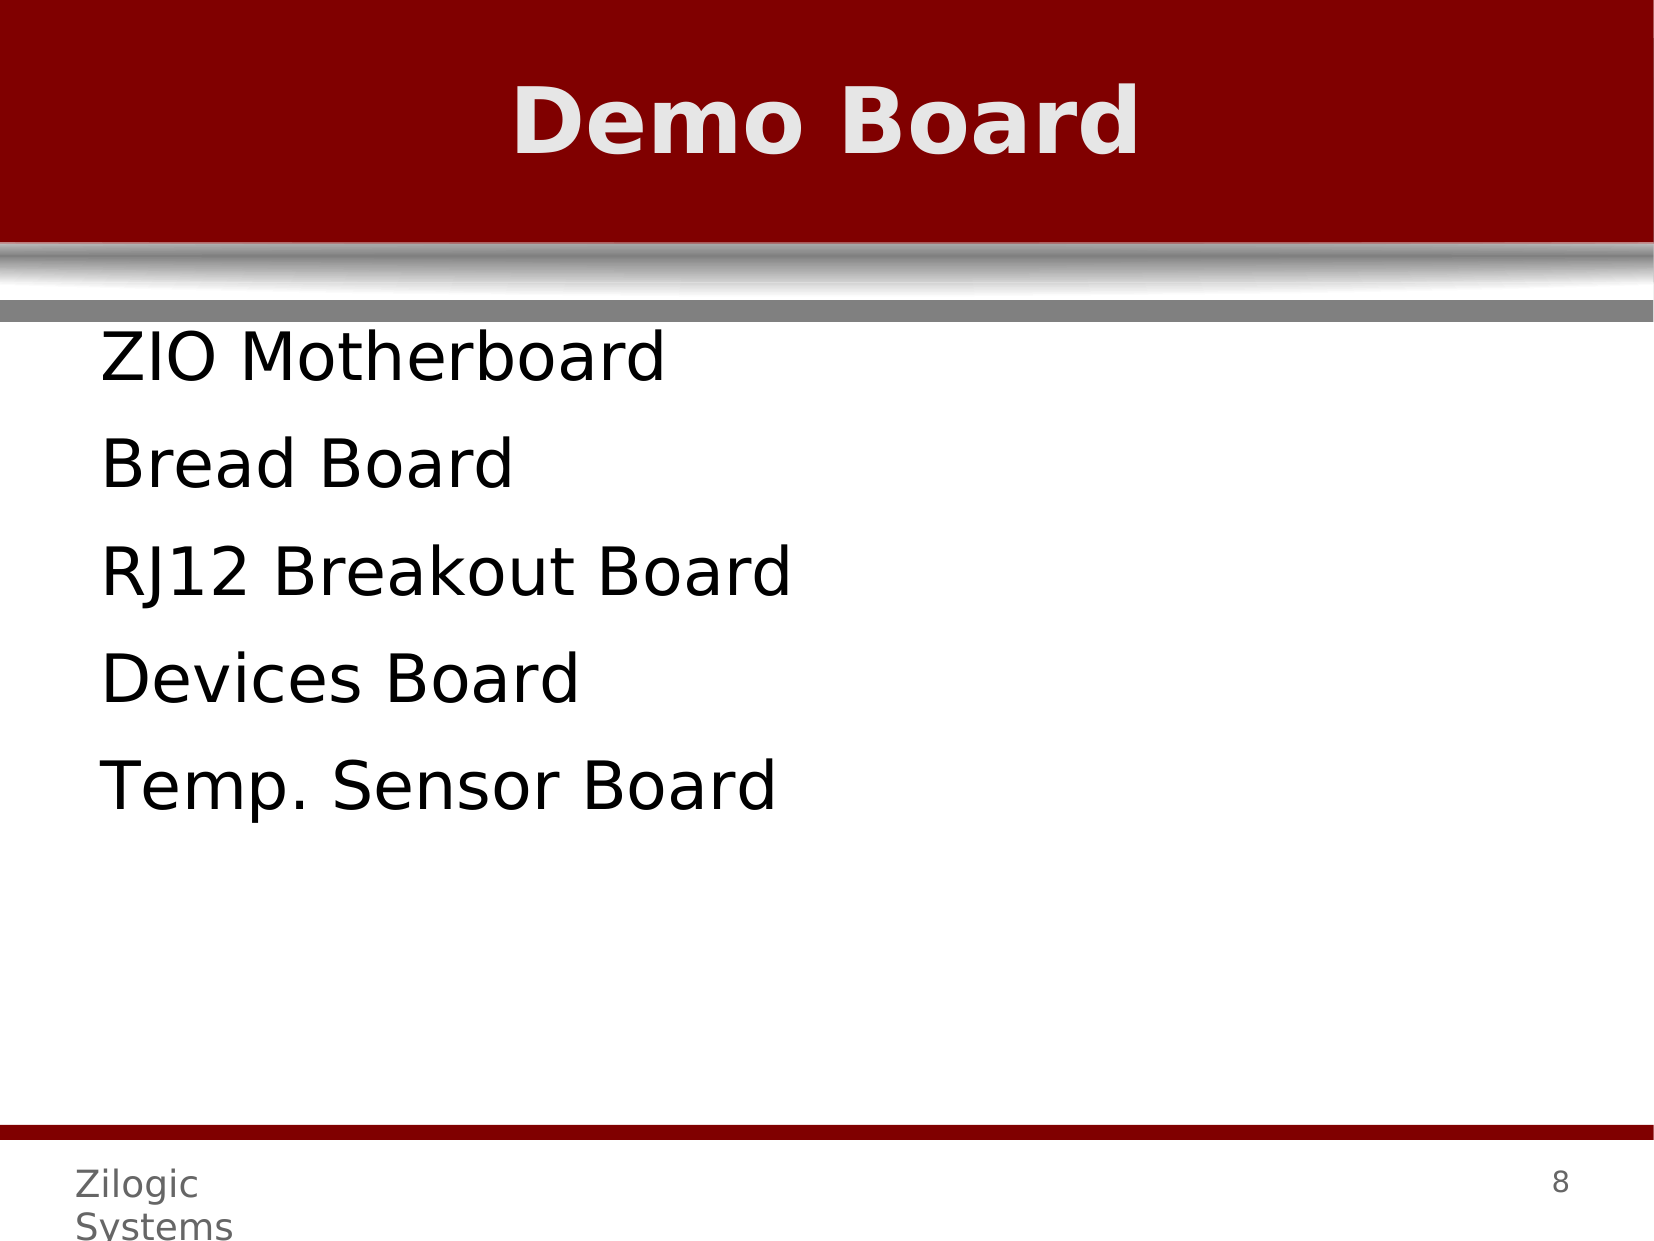

# Demo Board
ZIO Motherboard
Bread Board
RJ12 Breakout Board
Devices Board
Temp. Sensor Board
8